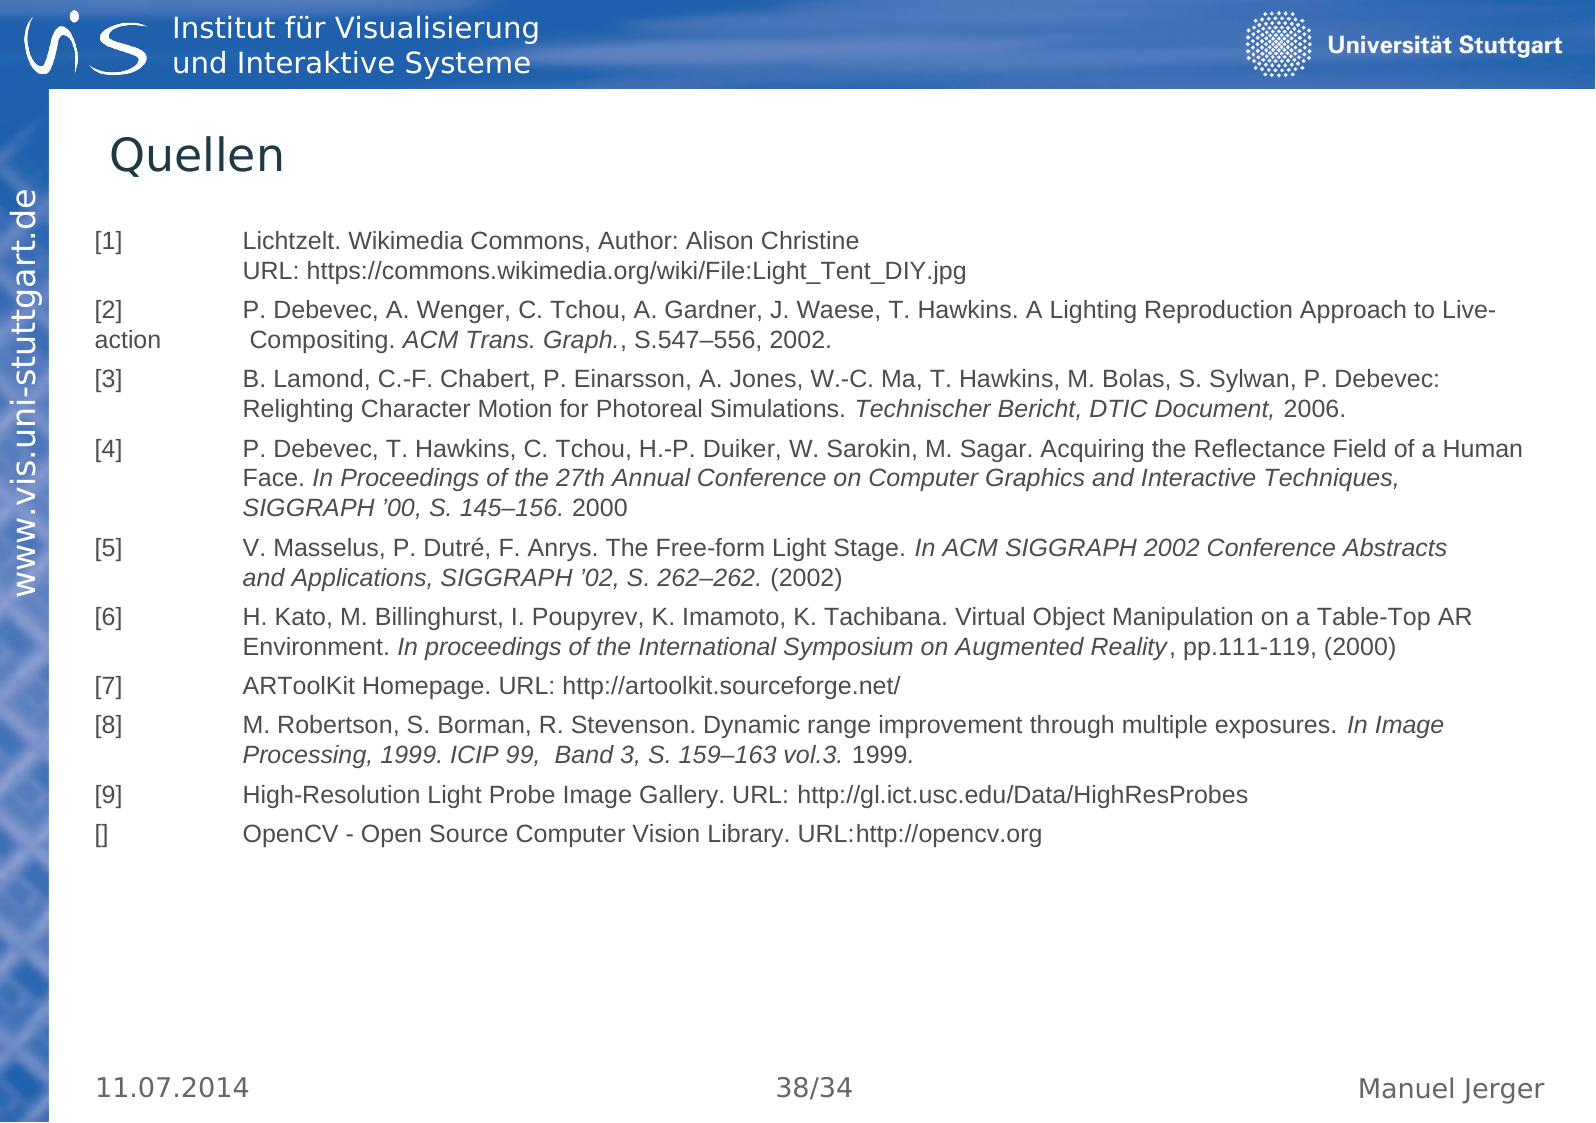

# Quellen
[1]	Lichtzelt. Wikimedia Commons, Author: Alison Christine
	URL: https://commons.wikimedia.org/wiki/File:Light_Tent_DIY.jpg
[2]	P. Debevec, A. Wenger, C. Tchou, A. Gardner, J. Waese, T. Hawkins. A Lighting Reproduction Approach to Live-action 	 Compositing. ACM Trans. Graph., S.547–556, 2002.
[3]	B. Lamond, C.-F. Chabert, P. Einarsson, A. Jones, W.-C. Ma, T. Hawkins, M. Bolas, S. Sylwan, P. Debevec:
	Relighting Character Motion for Photoreal Simulations. Technischer Bericht, DTIC Document, 2006.
[4]	P. Debevec, T. Hawkins, C. Tchou, H.-P. Duiker, W. Sarokin, M. Sagar. Acquiring the Reflectance Field of a Human
	Face. In Proceedings of the 27th Annual Conference on Computer Graphics and Interactive Techniques,
	SIGGRAPH ’00, S. 145–156. 2000
[5]	V. Masselus, P. Dutré, F. Anrys. The Free-form Light Stage. In ACM SIGGRAPH 2002 Conference Abstracts
	and Applications, SIGGRAPH ’02, S. 262–262. (2002)
[6]	H. Kato, M. Billinghurst, I. Poupyrev, K. Imamoto, K. Tachibana. Virtual Object Manipulation on a Table-Top AR
	Environment. In proceedings of the International Symposium on Augmented Reality, pp.111-119, (2000)
[7]	ARToolKit Homepage. URL: http://artoolkit.sourceforge.net/
[8]	M. Robertson, S. Borman, R. Stevenson. Dynamic range improvement through multiple exposures. In Image	Processing, 1999. ICIP 99, Band 3, S. 159–163 vol.3. 1999.
[9]	High-Resolution Light Probe Image Gallery. URL: http://gl.ict.usc.edu/Data/HighResProbes
[]	OpenCV - Open Source Computer Vision Library. URL:http://opencv.org